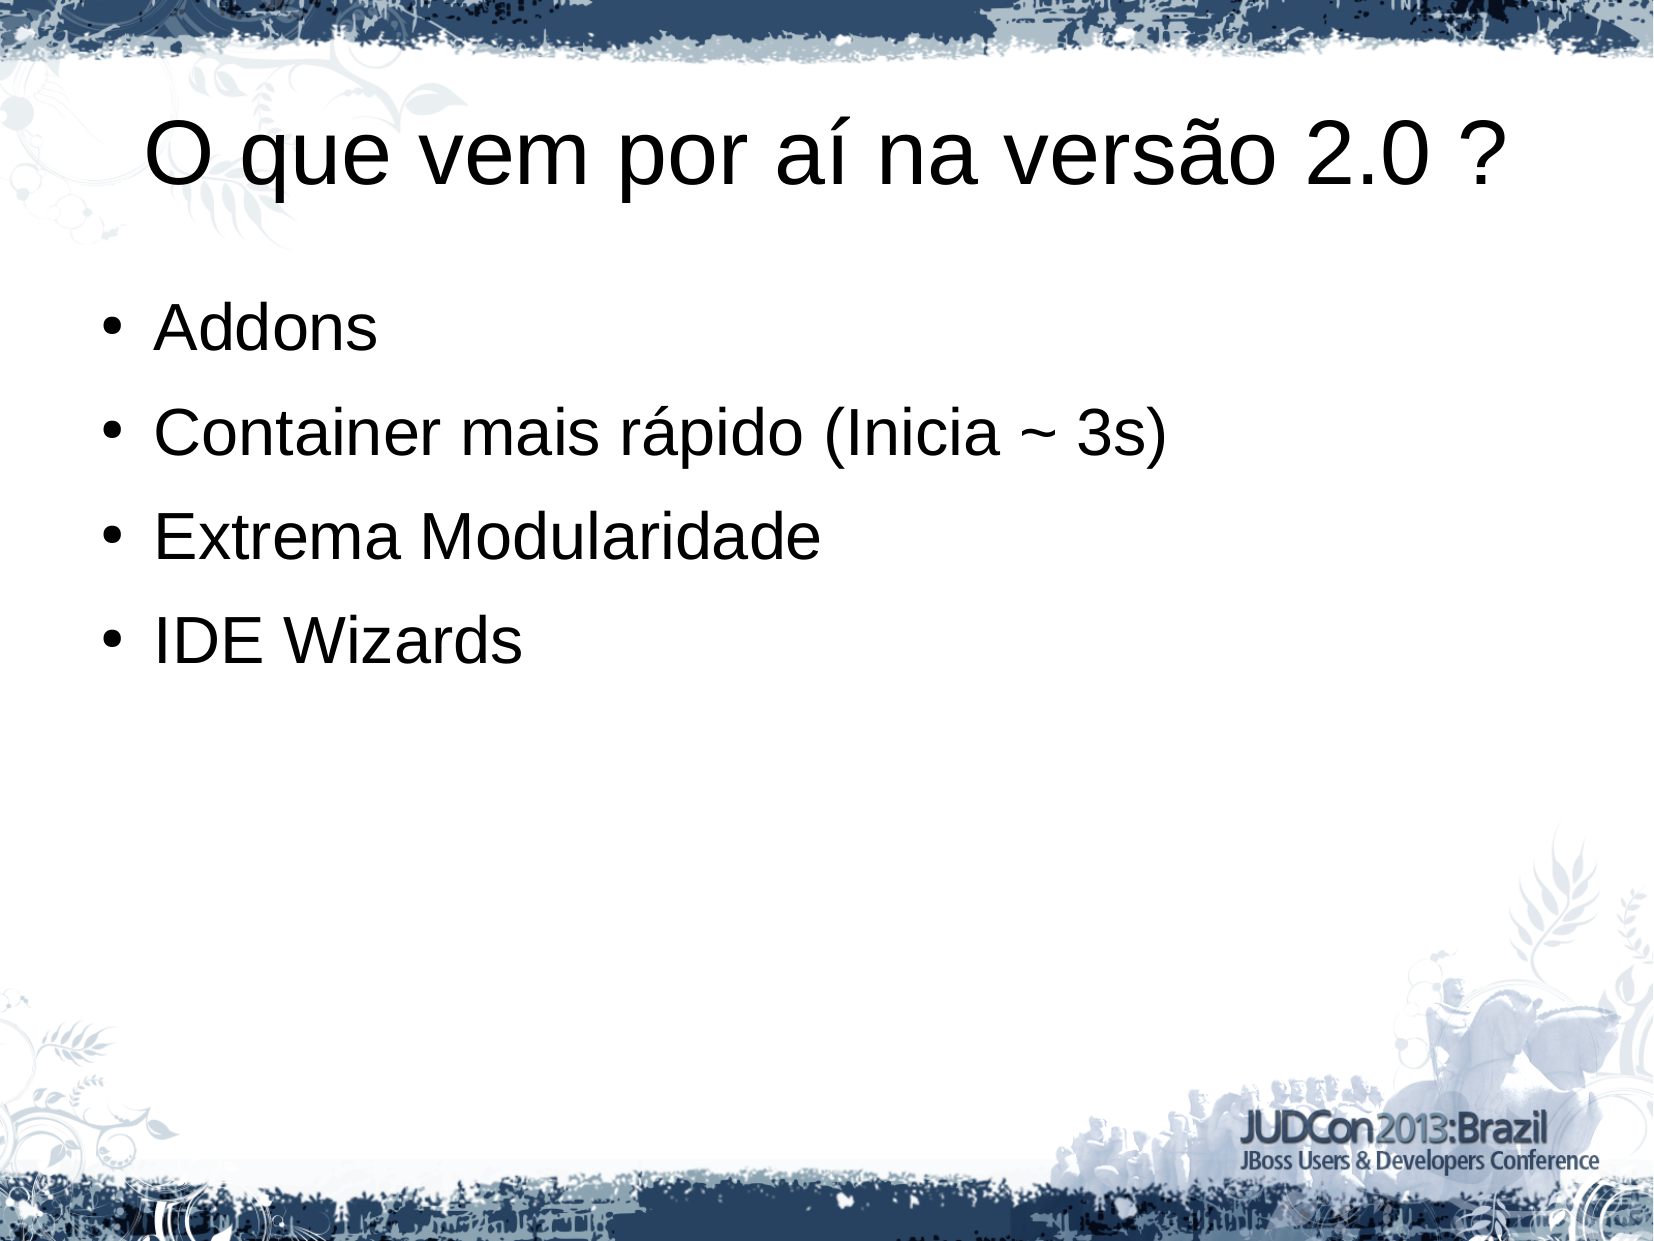

# O que vem por aí na versão 2.0 ?
Addons
Container mais rápido (Inicia ~ 3s)
Extrema Modularidade
IDE Wizards